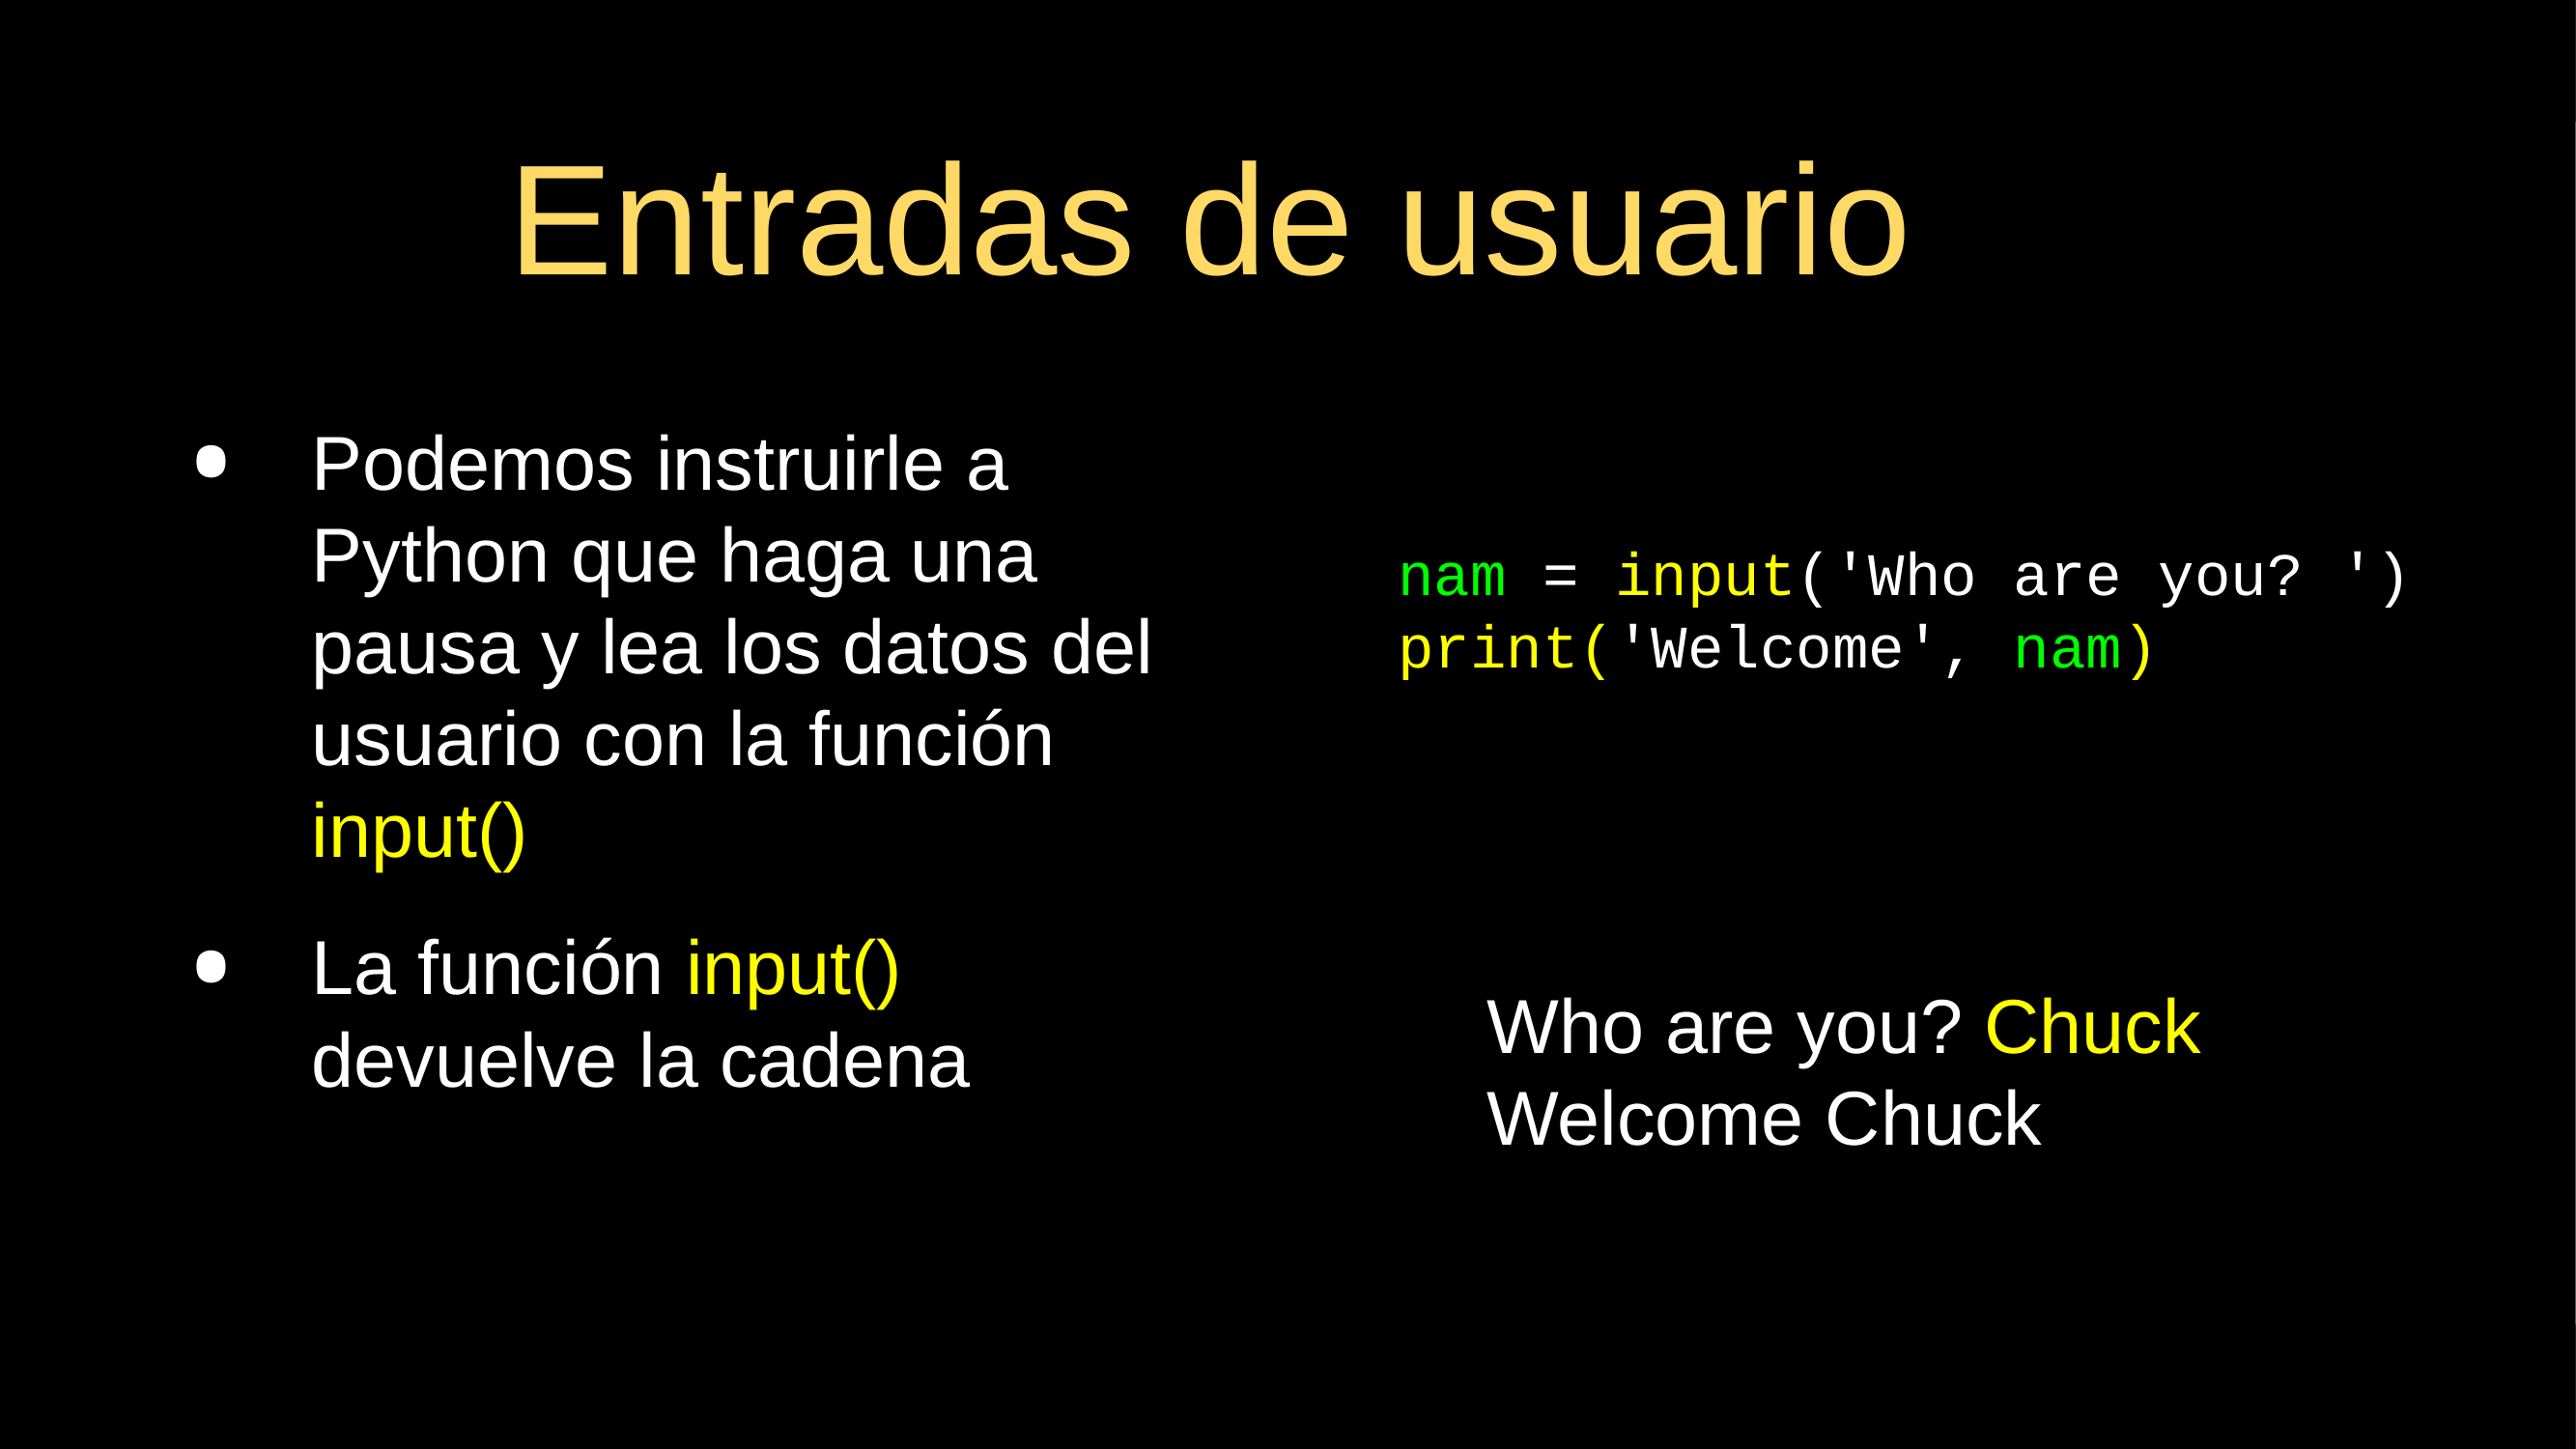

# Entradas de usuario
Podemos instruirle a Python que haga una pausa y lea los datos del usuario con la función input()
La función input() devuelve la cadena
nam = input('Who are you? ')
print('Welcome', nam)
Who are you? Chuck
Welcome Chuck